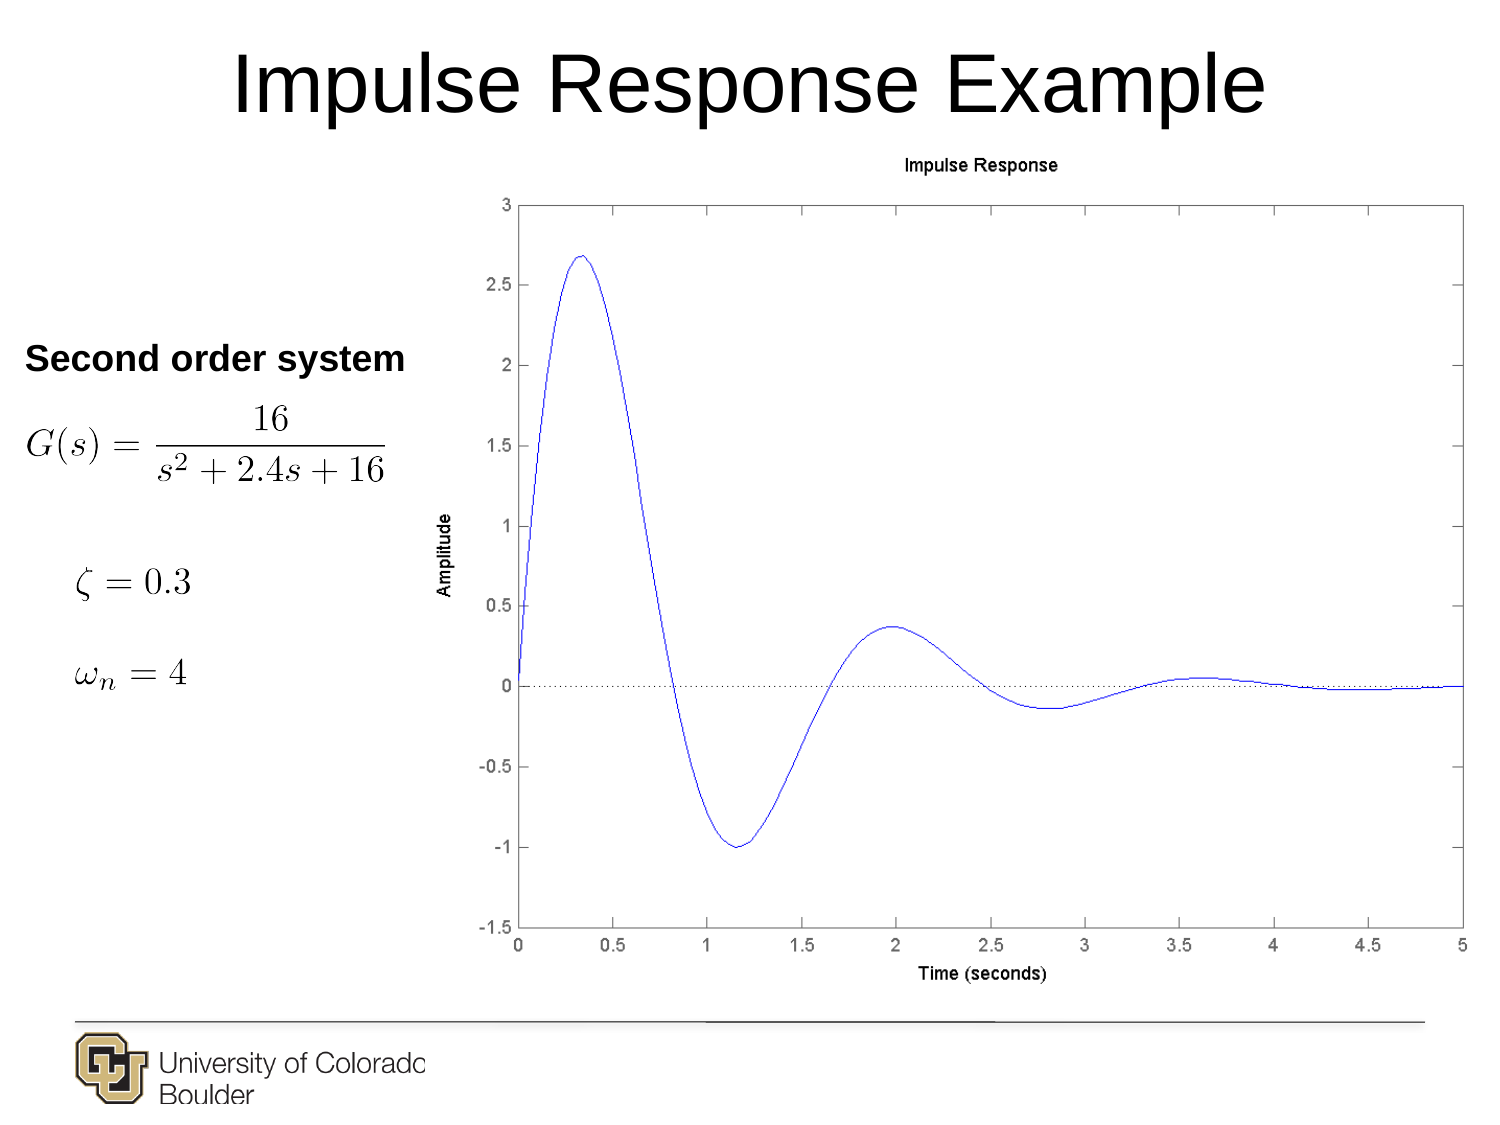

# Impulse Response Example
Second order system